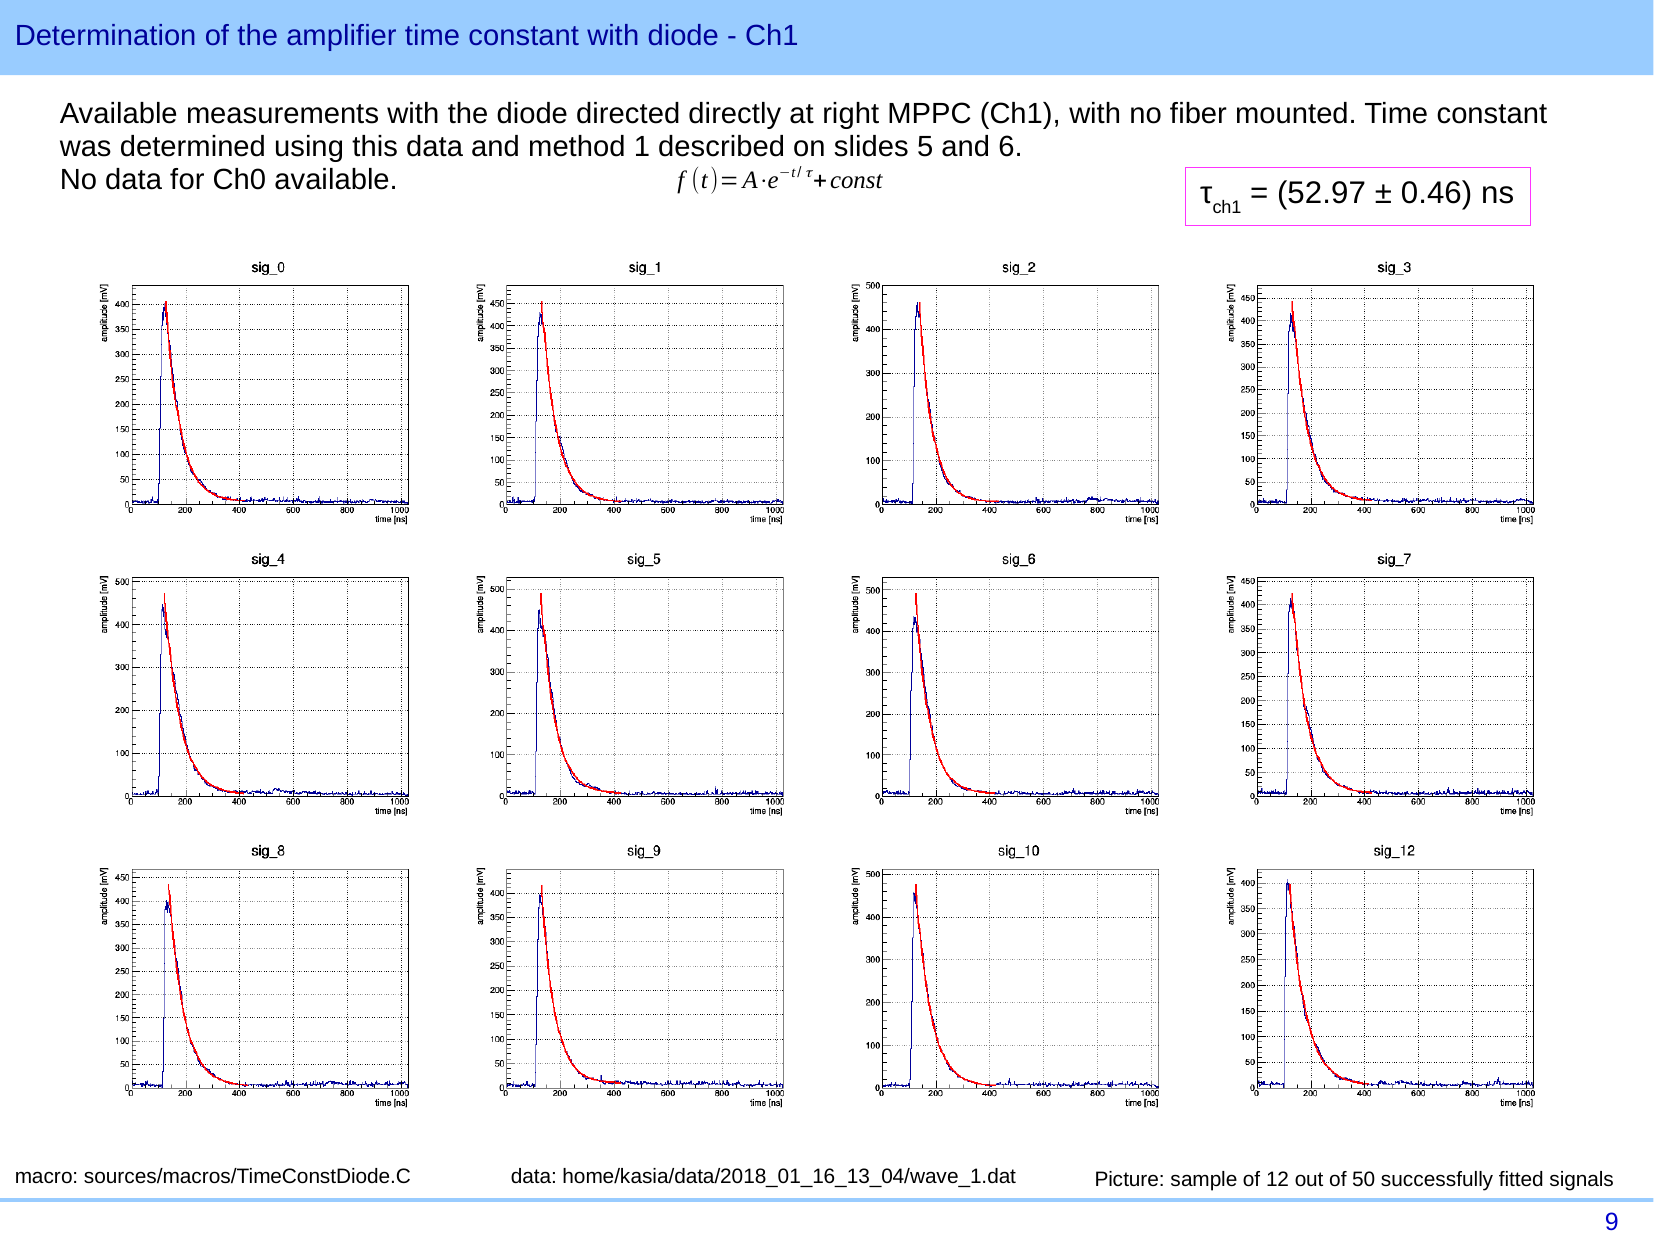

Determination of the amplifier time constant with diode - Ch1
Available measurements with the diode directed directly at right MPPC (Ch1), with no fiber mounted. Time constant was determined using this data and method 1 described on slides 5 and 6.
No data for Ch0 available.
τch1 = (52.97 ± 0.46) ns
macro: sources/macros/TimeConstDiode.C
data: home/kasia/data/2018_01_16_13_04/wave_1.dat
Picture: sample of 12 out of 50 successfully fitted signals